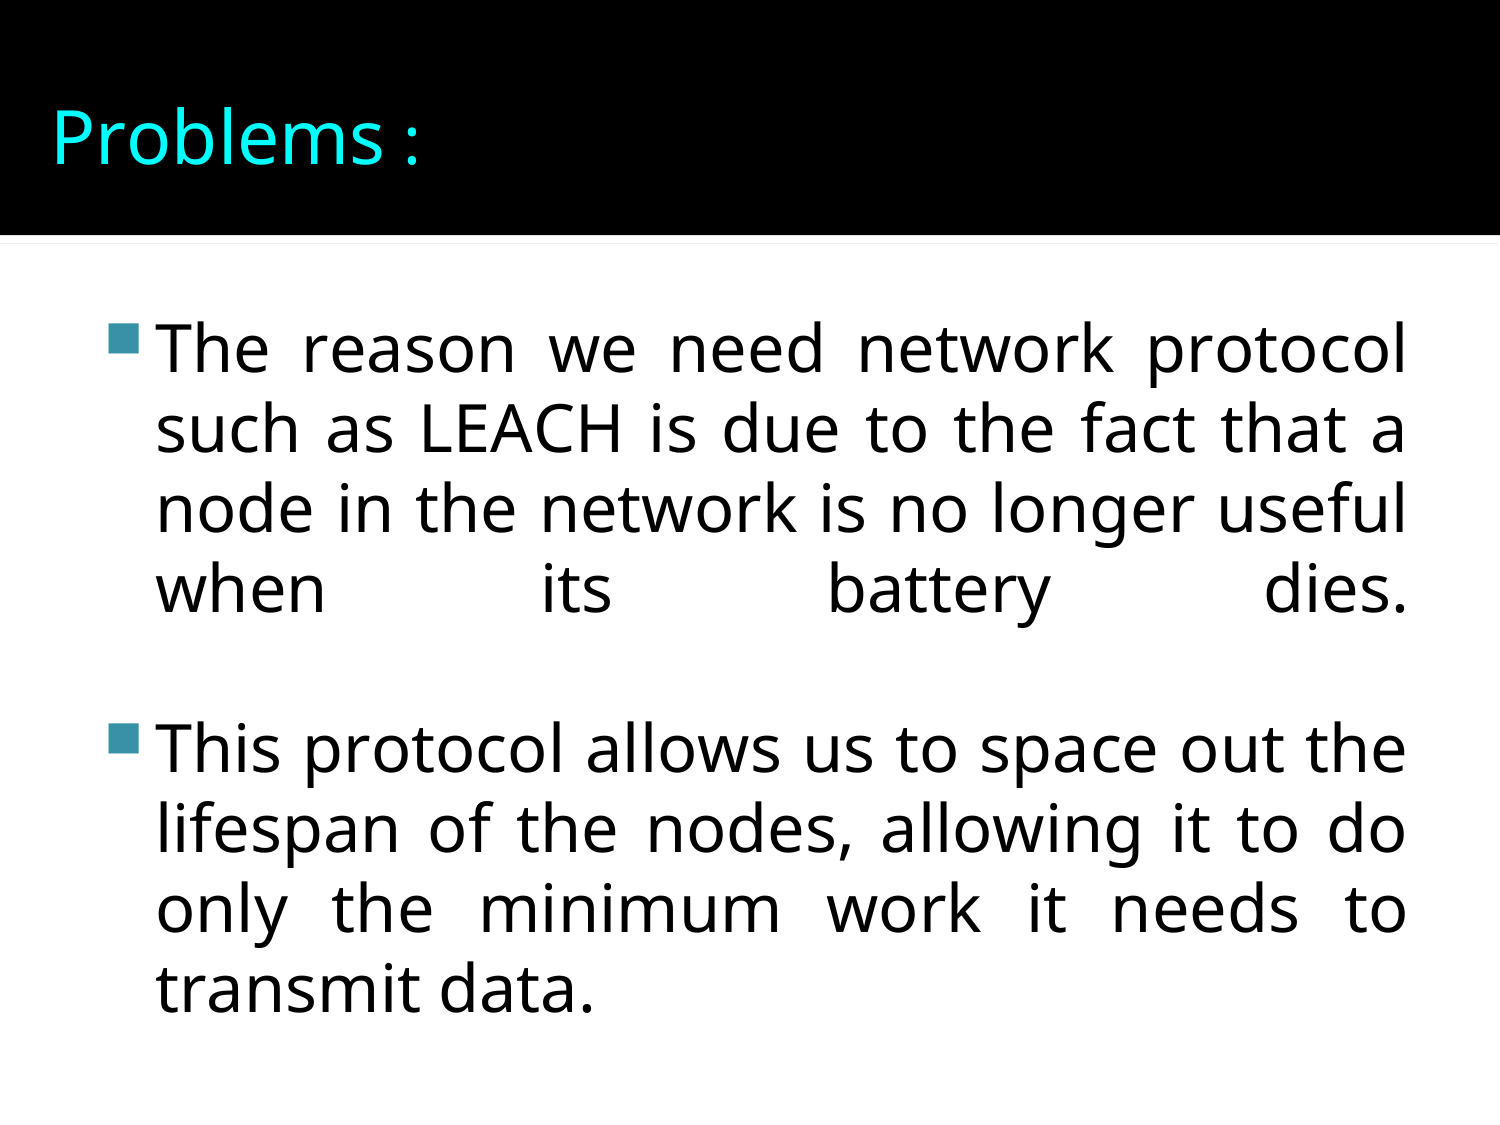

Problems :
The reason we need network protocol such as LEACH is due to the fact that a node in the network is no longer useful when its battery dies.
This protocol allows us to space out the lifespan of the nodes, allowing it to do only the minimum work it needs to transmit data.